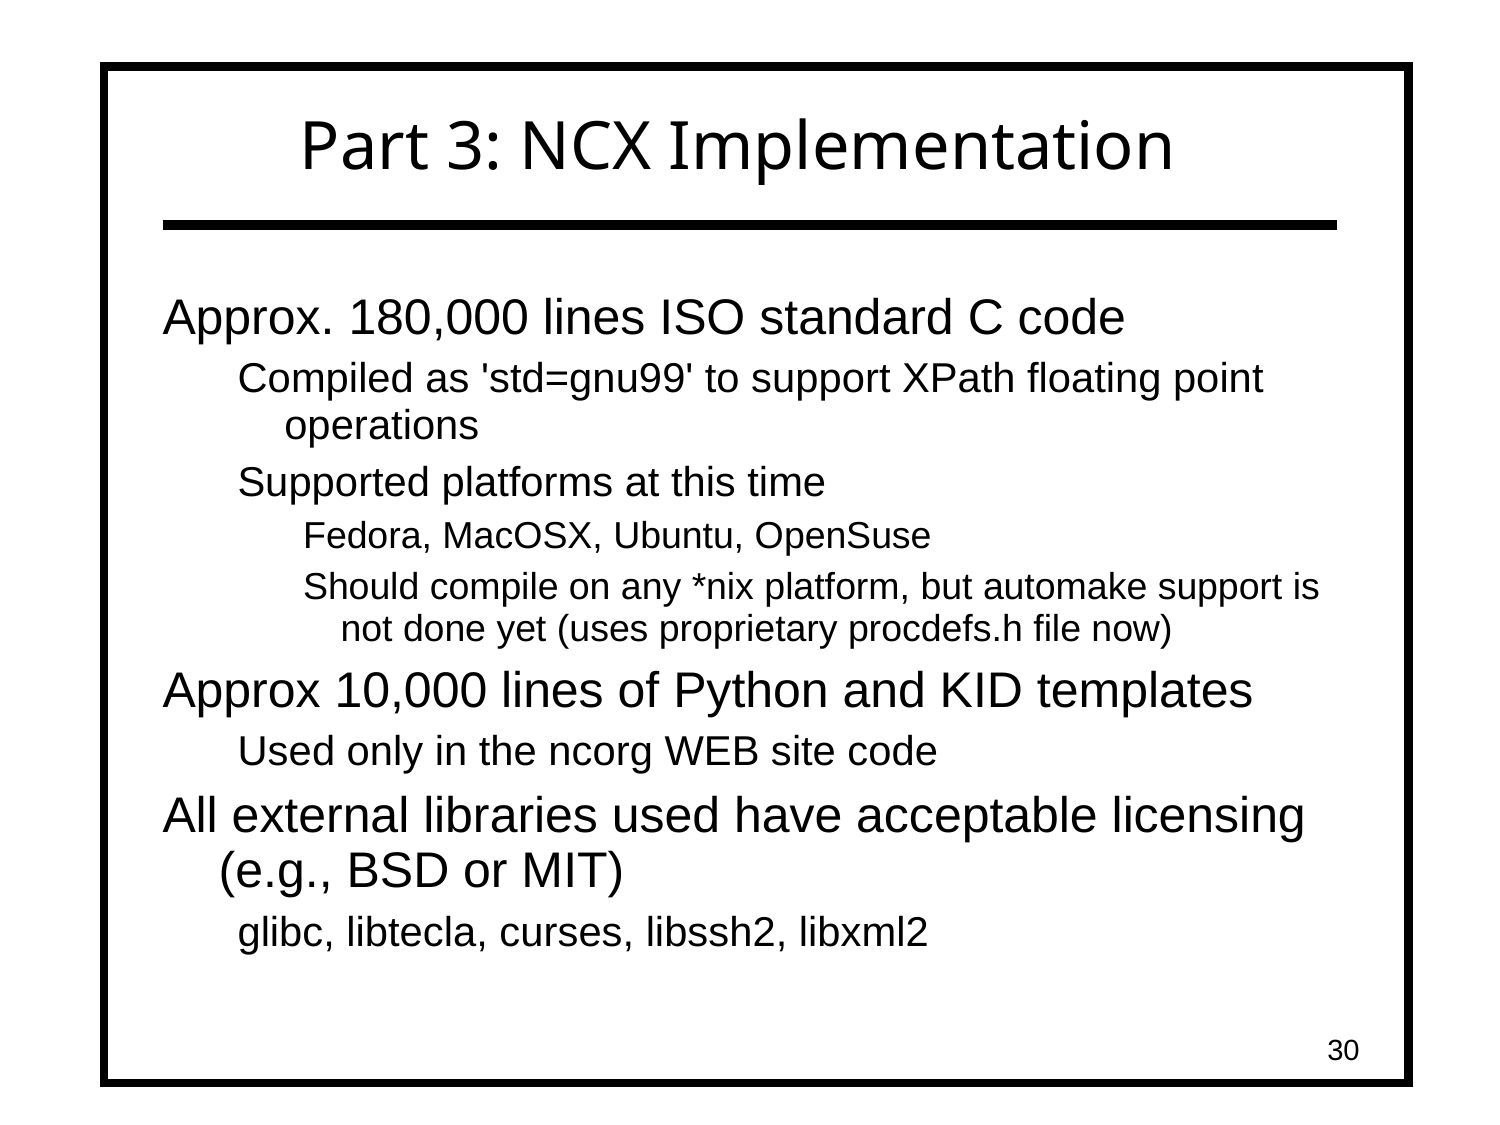

# Part 3: NCX Implementation
Approx. 180,000 lines ISO standard C code
Compiled as 'std=gnu99' to support XPath floating point operations
Supported platforms at this time
Fedora, MacOSX, Ubuntu, OpenSuse
Should compile on any *nix platform, but automake support is not done yet (uses proprietary procdefs.h file now)
Approx 10,000 lines of Python and KID templates
Used only in the ncorg WEB site code
All external libraries used have acceptable licensing (e.g., BSD or MIT)
glibc, libtecla, curses, libssh2, libxml2
30